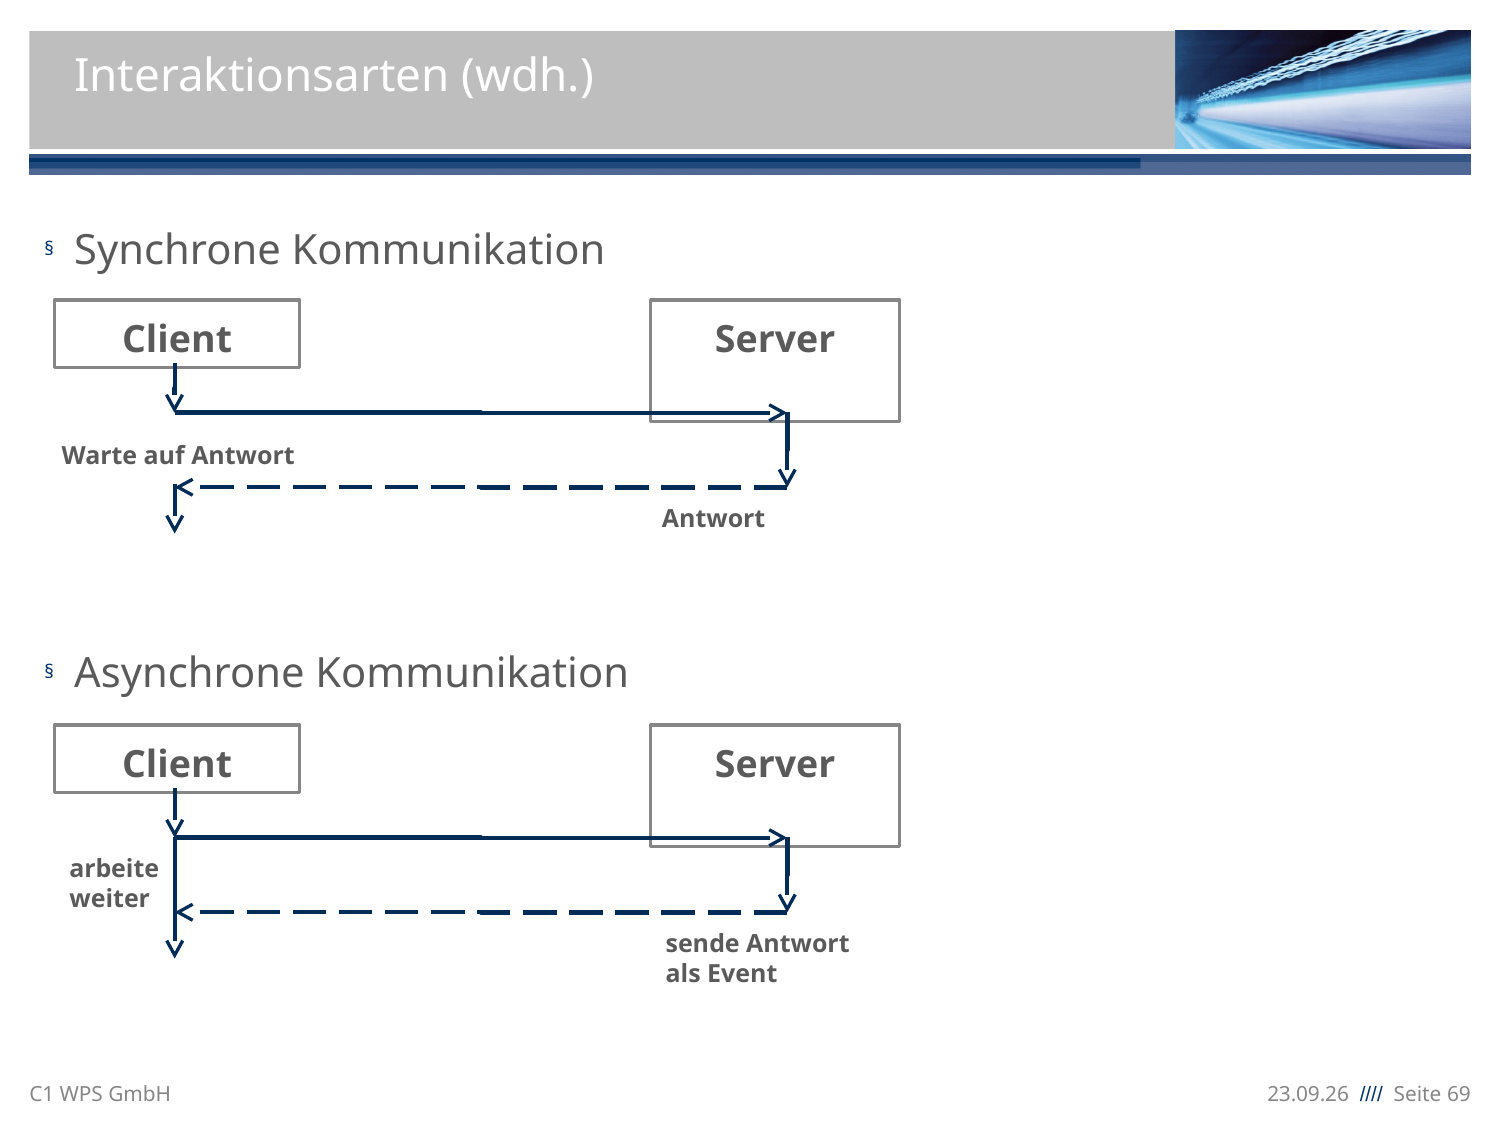

# Interaktionsarten (wdh.)
Synchrone Kommunikation
Asynchrone Kommunikation
Client
Server
Warte auf Antwort
Antwort
Client
Server
arbeite weiter
sende Antwort als Event